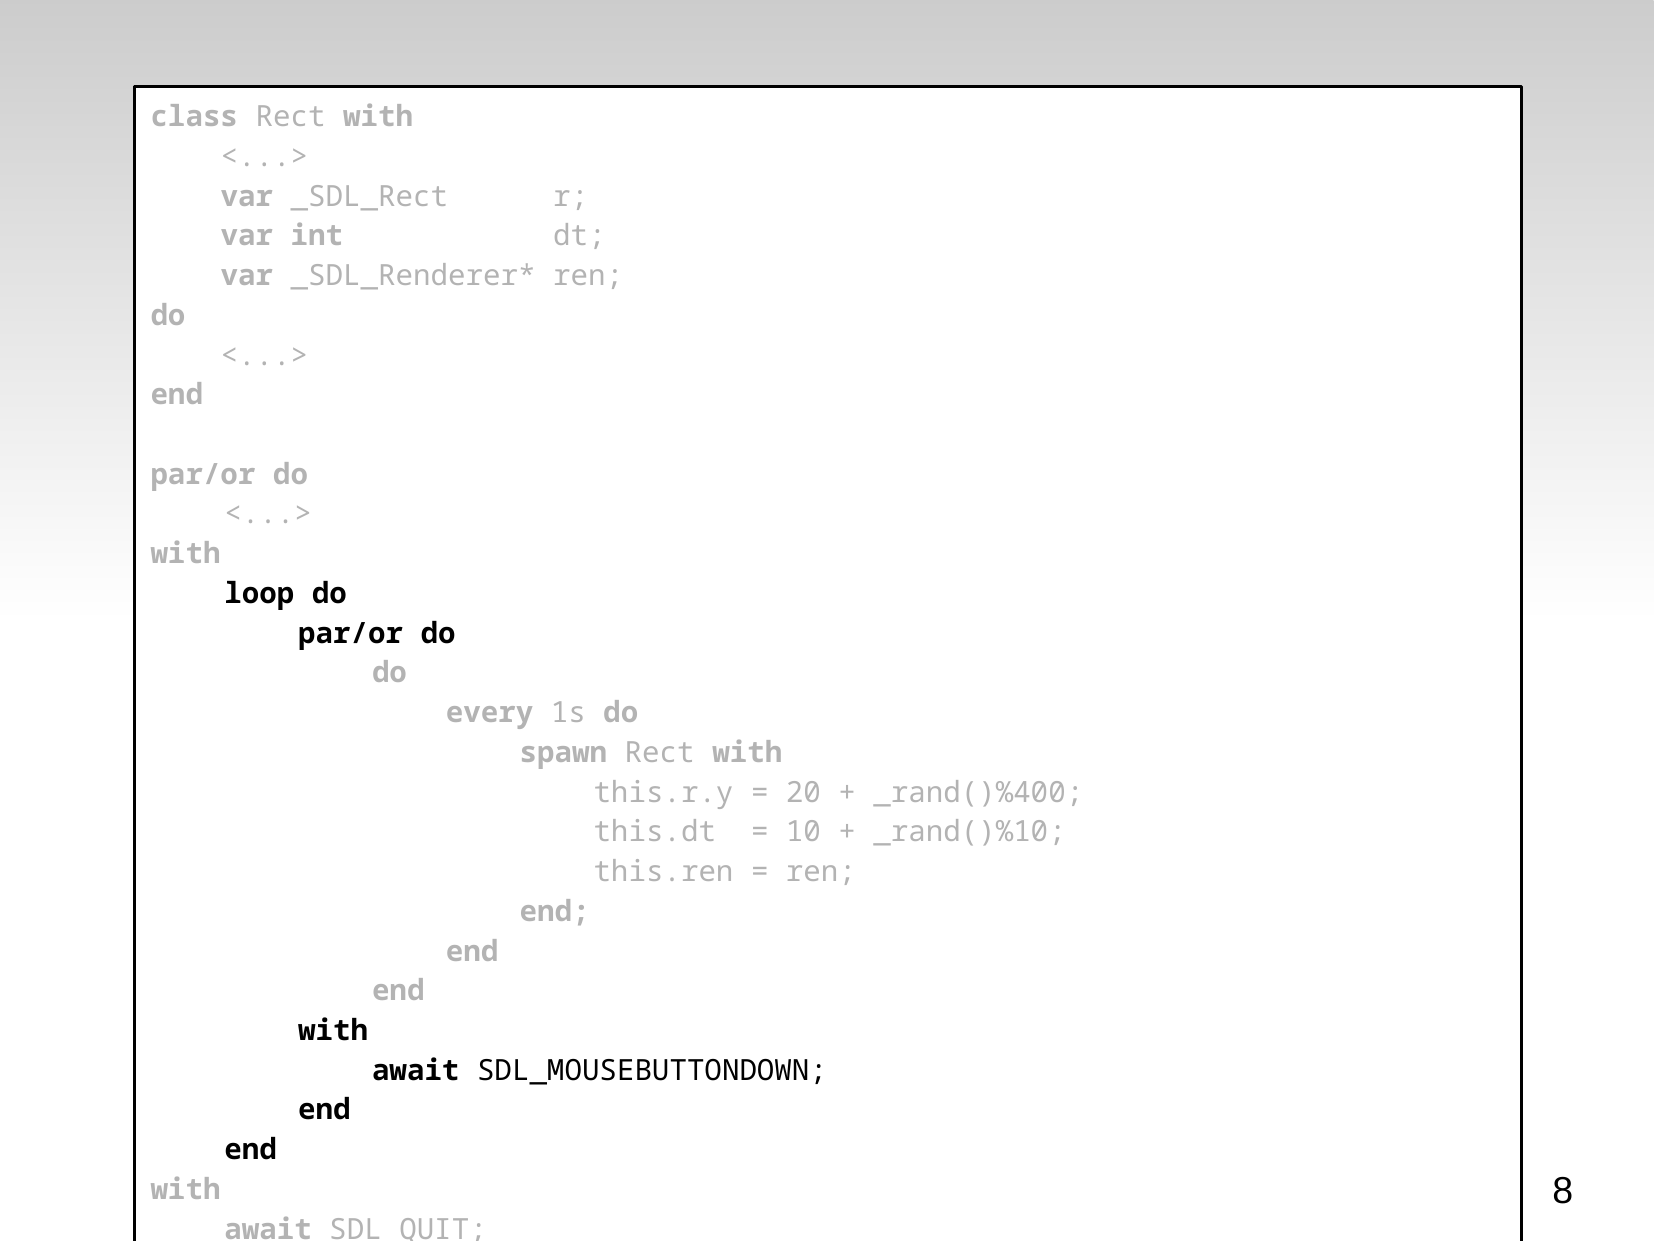

class Rect with
 <...>
 var _SDL_Rect r;
 var int dt;
 var _SDL_Renderer* ren;
do
 <...>
end
par/or do
	<...>
with
	loop do
		par/or do
			do
 			 	every 1s do
 					spawn Rect with
						this.r.y = 20 + _rand()%400;
 				this.dt = 10 + _rand()%10;
		 		this.ren = ren;
		 			end;
				end
			end
		with
			await SDL_MOUSEBUTTONDOWN;
		end
	end
with
	await SDL_QUIT;
end
8